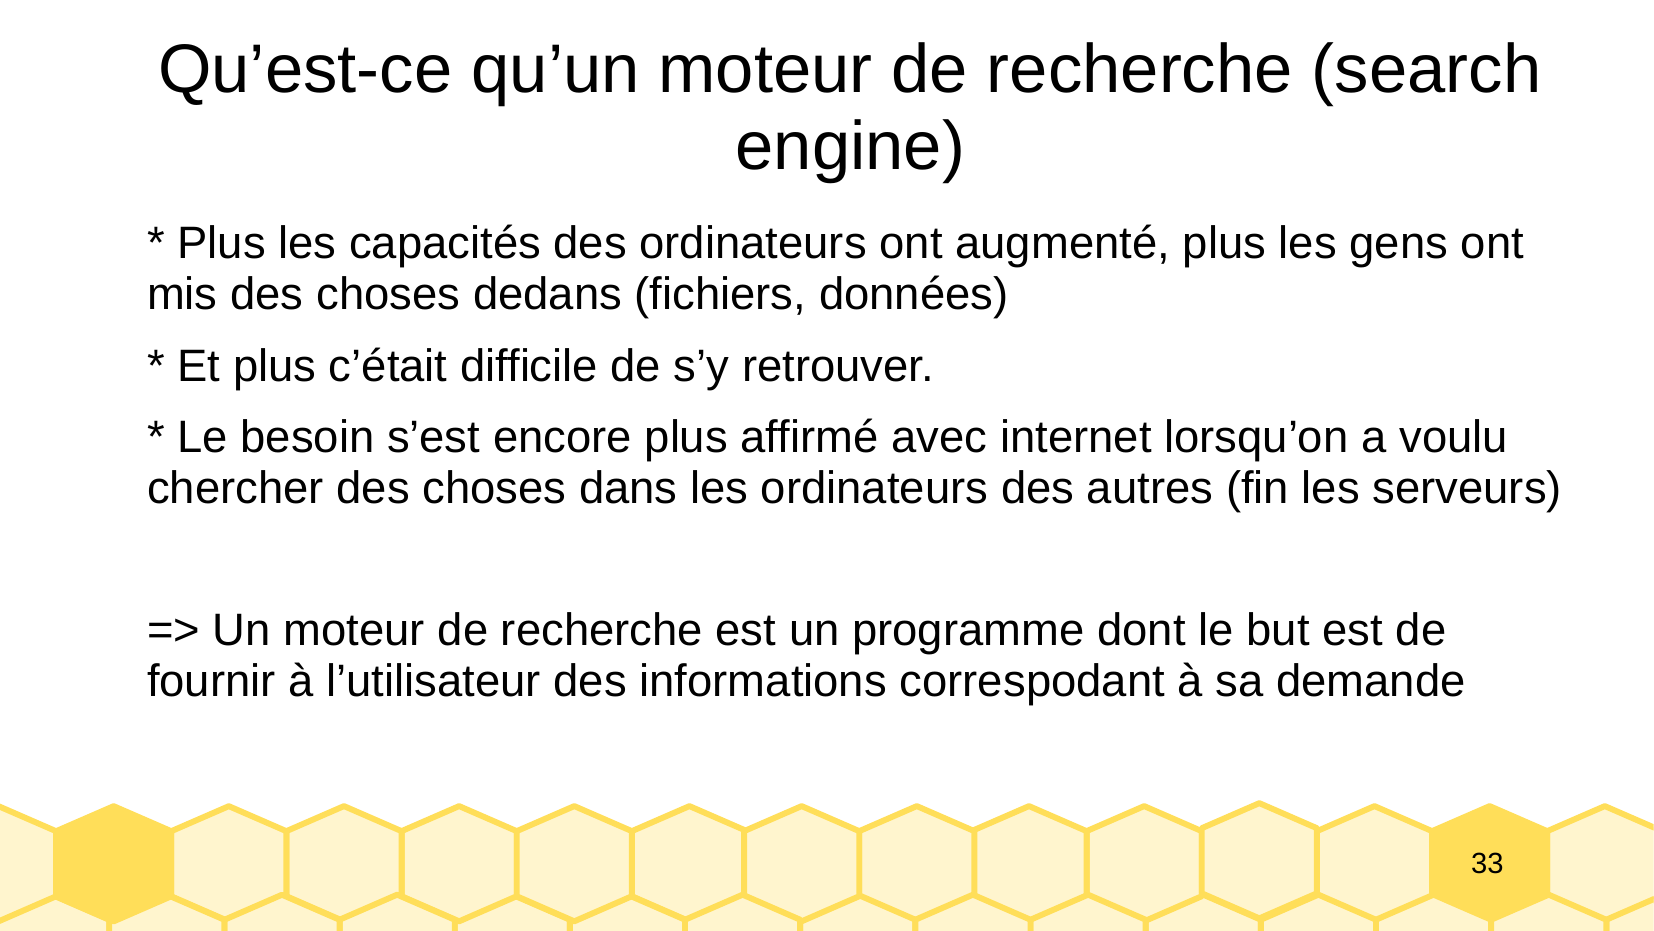

Qu’est-ce qu’un moteur de recherche (search engine)
# * Plus les capacités des ordinateurs ont augmenté, plus les gens ont mis des choses dedans (fichiers, données)
* Et plus c’était difficile de s’y retrouver.
* Le besoin s’est encore plus affirmé avec internet lorsqu’on a voulu chercher des choses dans les ordinateurs des autres (fin les serveurs)
=> Un moteur de recherche est un programme dont le but est de fournir à l’utilisateur des informations correspodant à sa demande